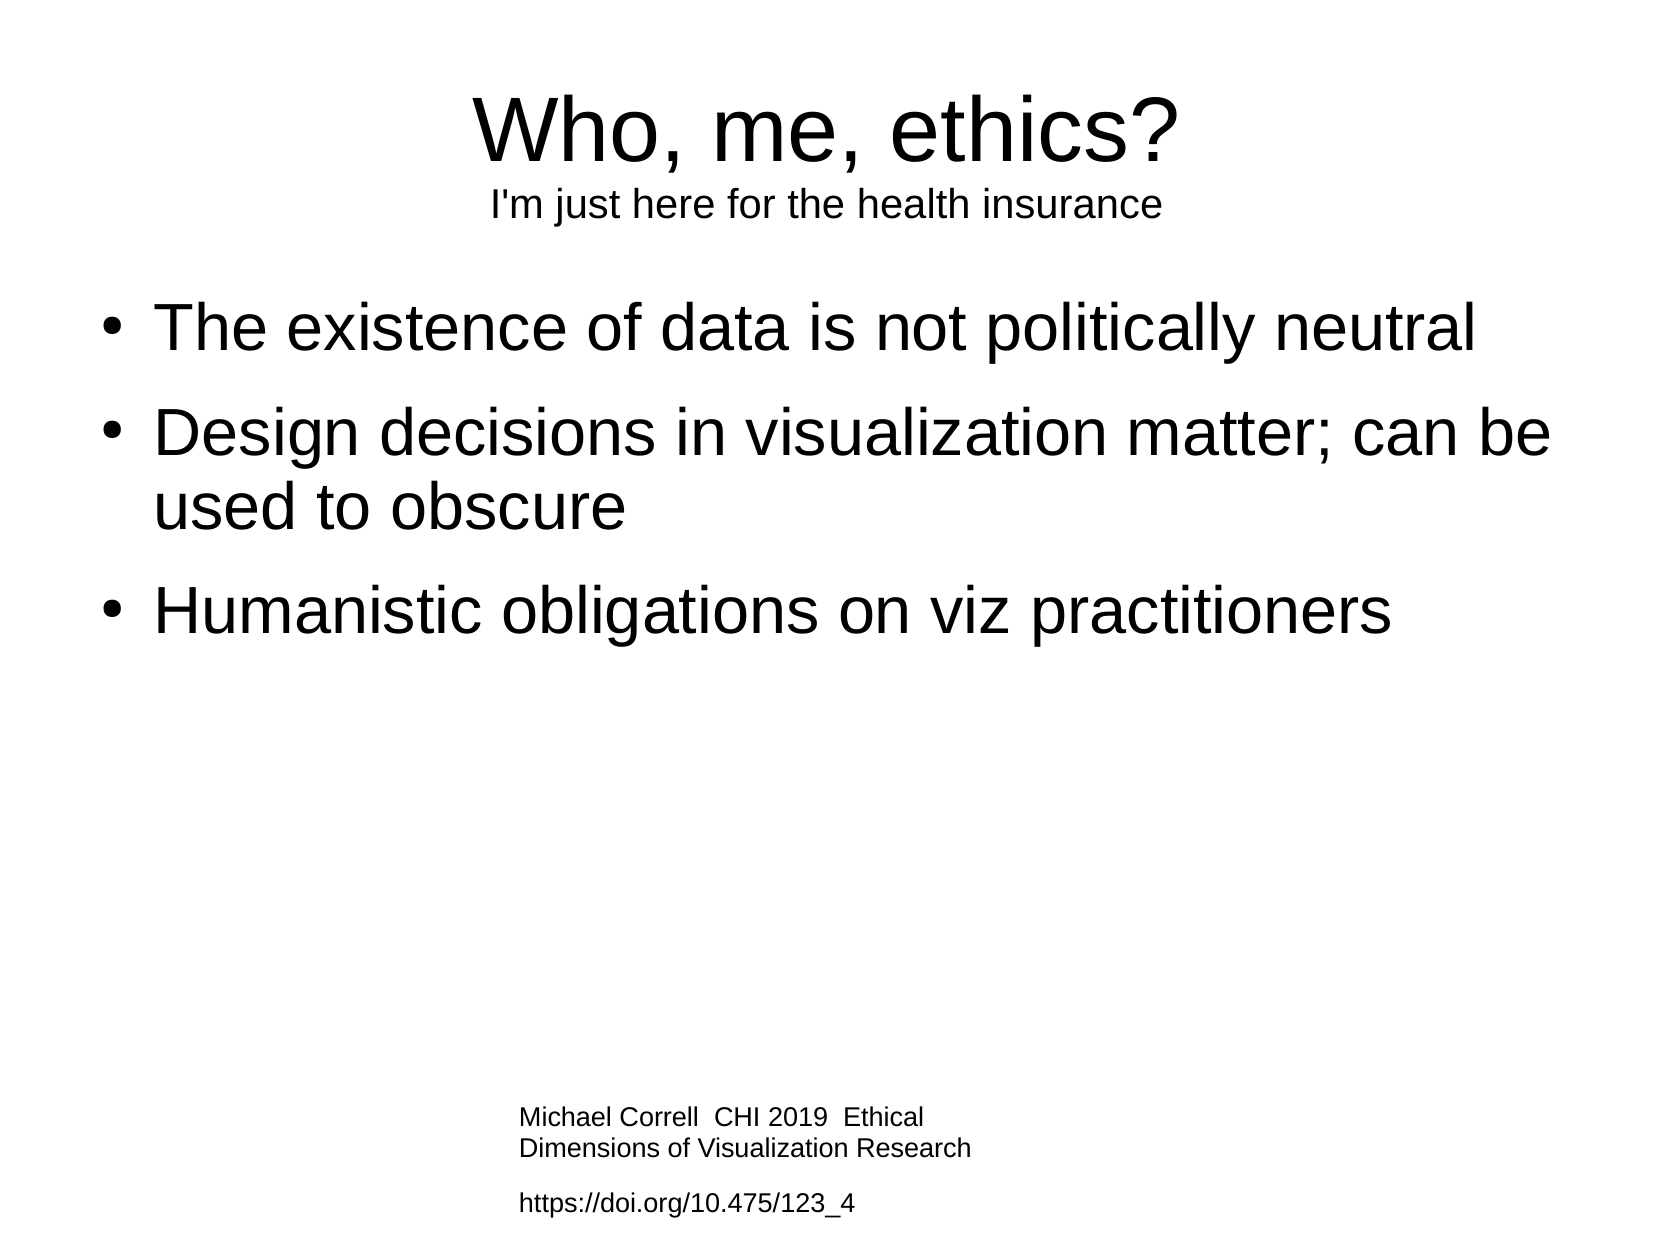

# Who, me, ethics? I'm just here for the health insurance
The existence of data is not politically neutral
Design decisions in visualization matter; can be used to obscure
Humanistic obligations on viz practitioners
Michael Correll CHI 2019 Ethical Dimensions of Visualization Research
https://doi.org/10.475/123_4